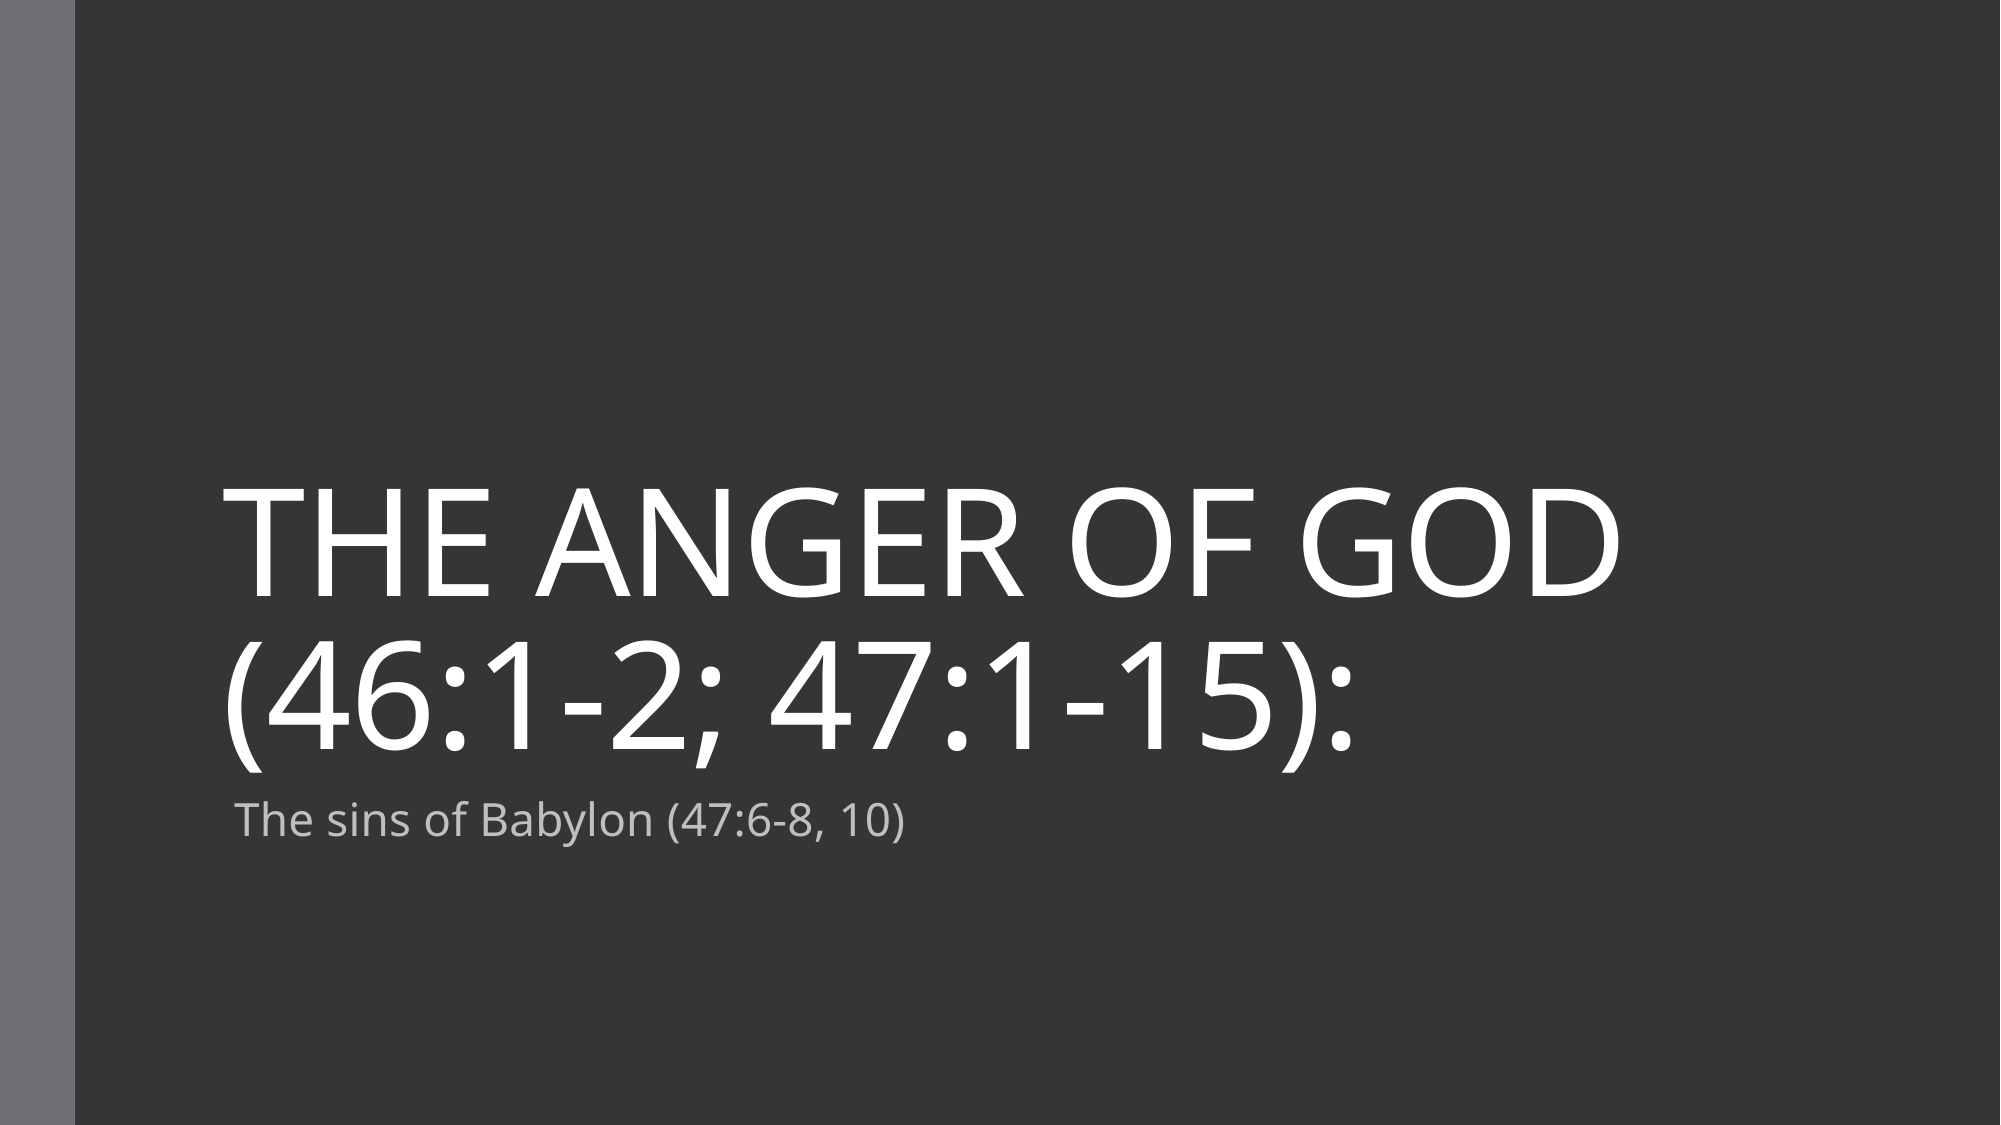

# THE ANGER OF GOD (46:1-2; 47:1-15):
 The sins of Babylon (47:6-8, 10)